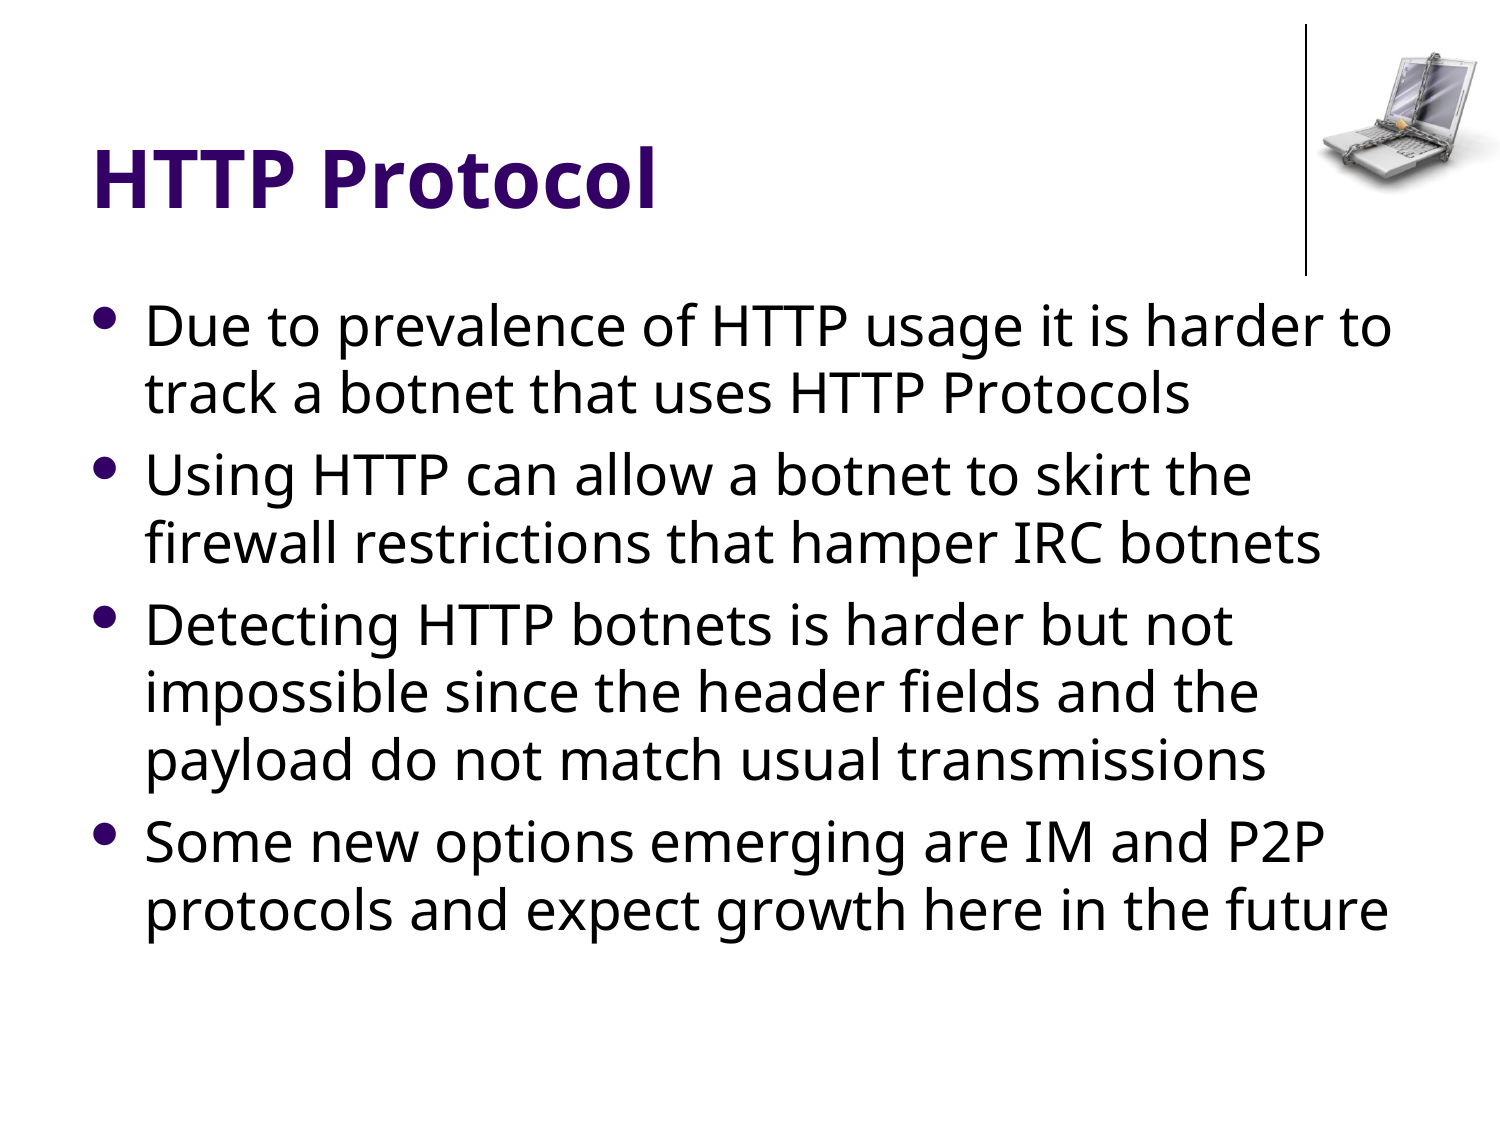

# HTTP Protocol
Due to prevalence of HTTP usage it is harder to track a botnet that uses HTTP Protocols
Using HTTP can allow a botnet to skirt the firewall restrictions that hamper IRC botnets
Detecting HTTP botnets is harder but not impossible since the header fields and the payload do not match usual transmissions
Some new options emerging are IM and P2P protocols and expect growth here in the future